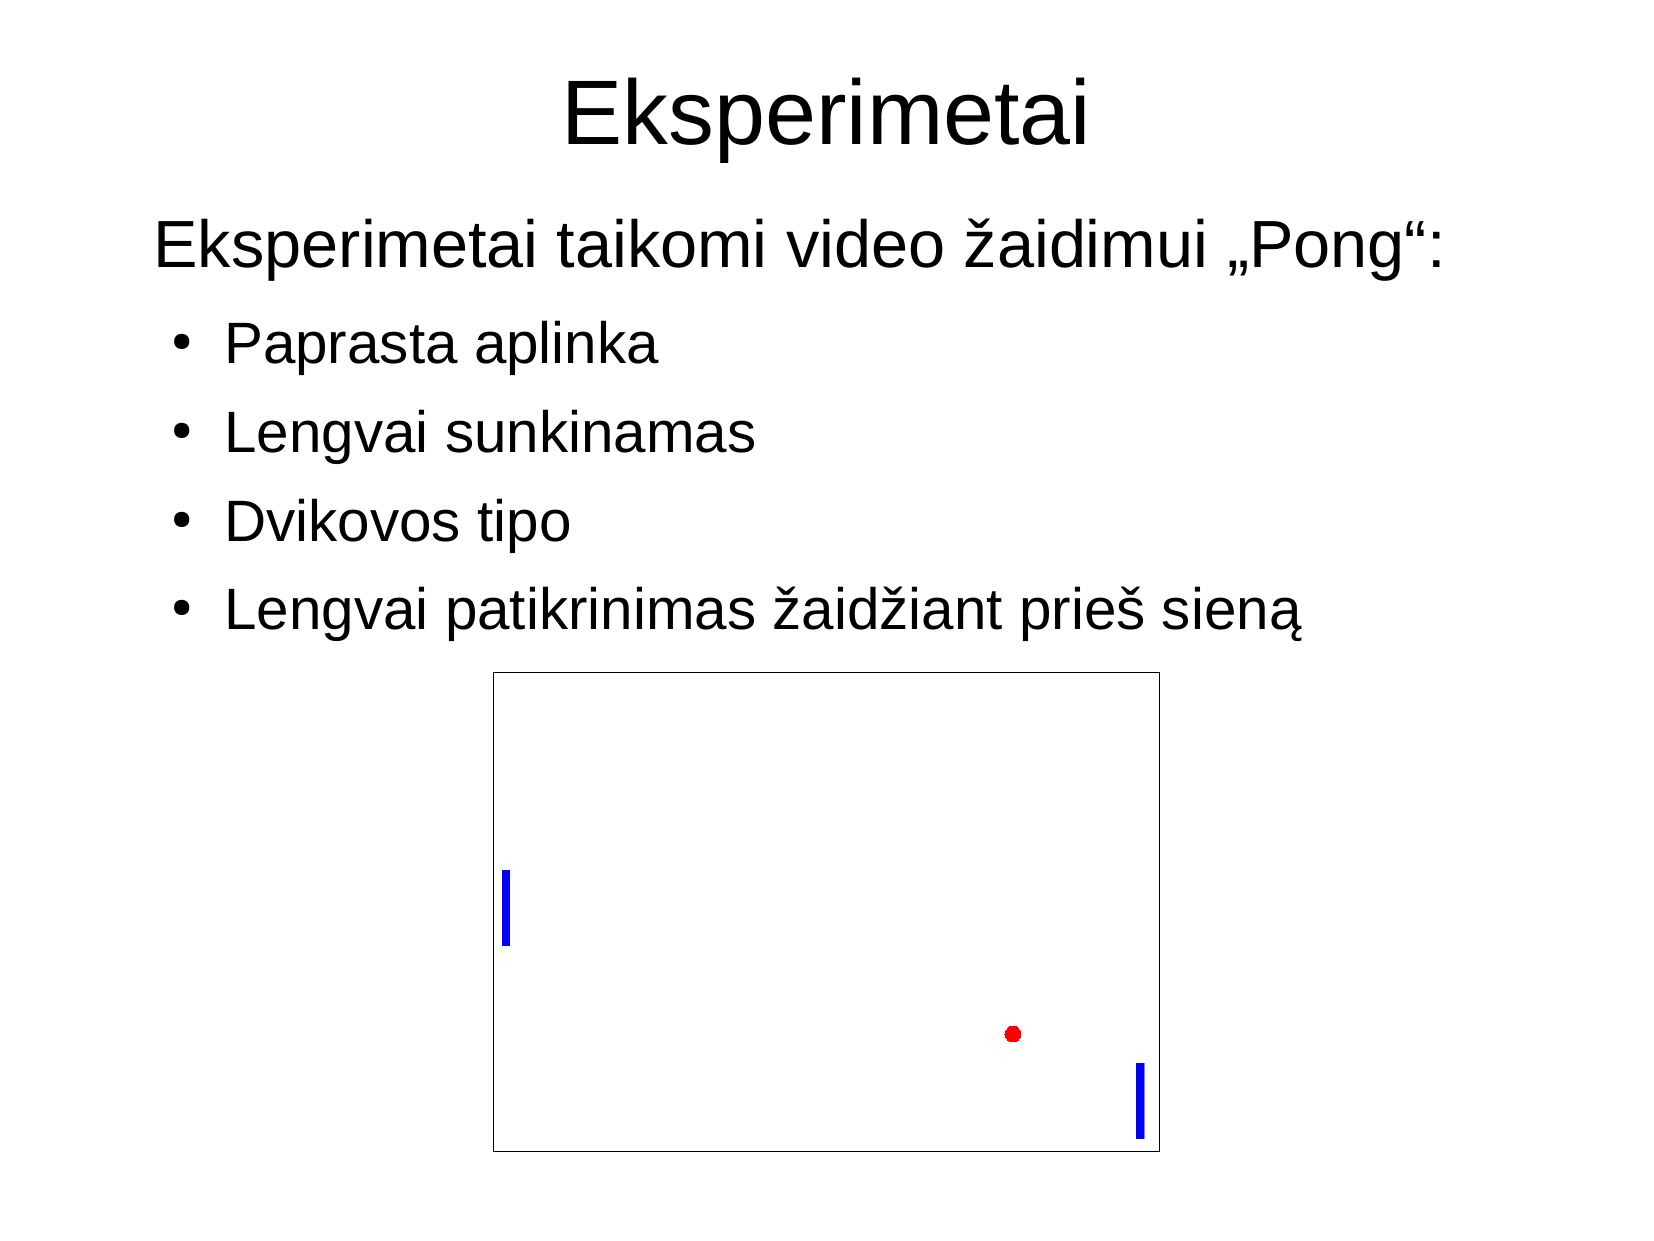

# Eksperimetai
Eksperimetai taikomi video žaidimui „Pong“:
Paprasta aplinka
Lengvai sunkinamas
Dvikovos tipo
Lengvai patikrinimas žaidžiant prieš sieną